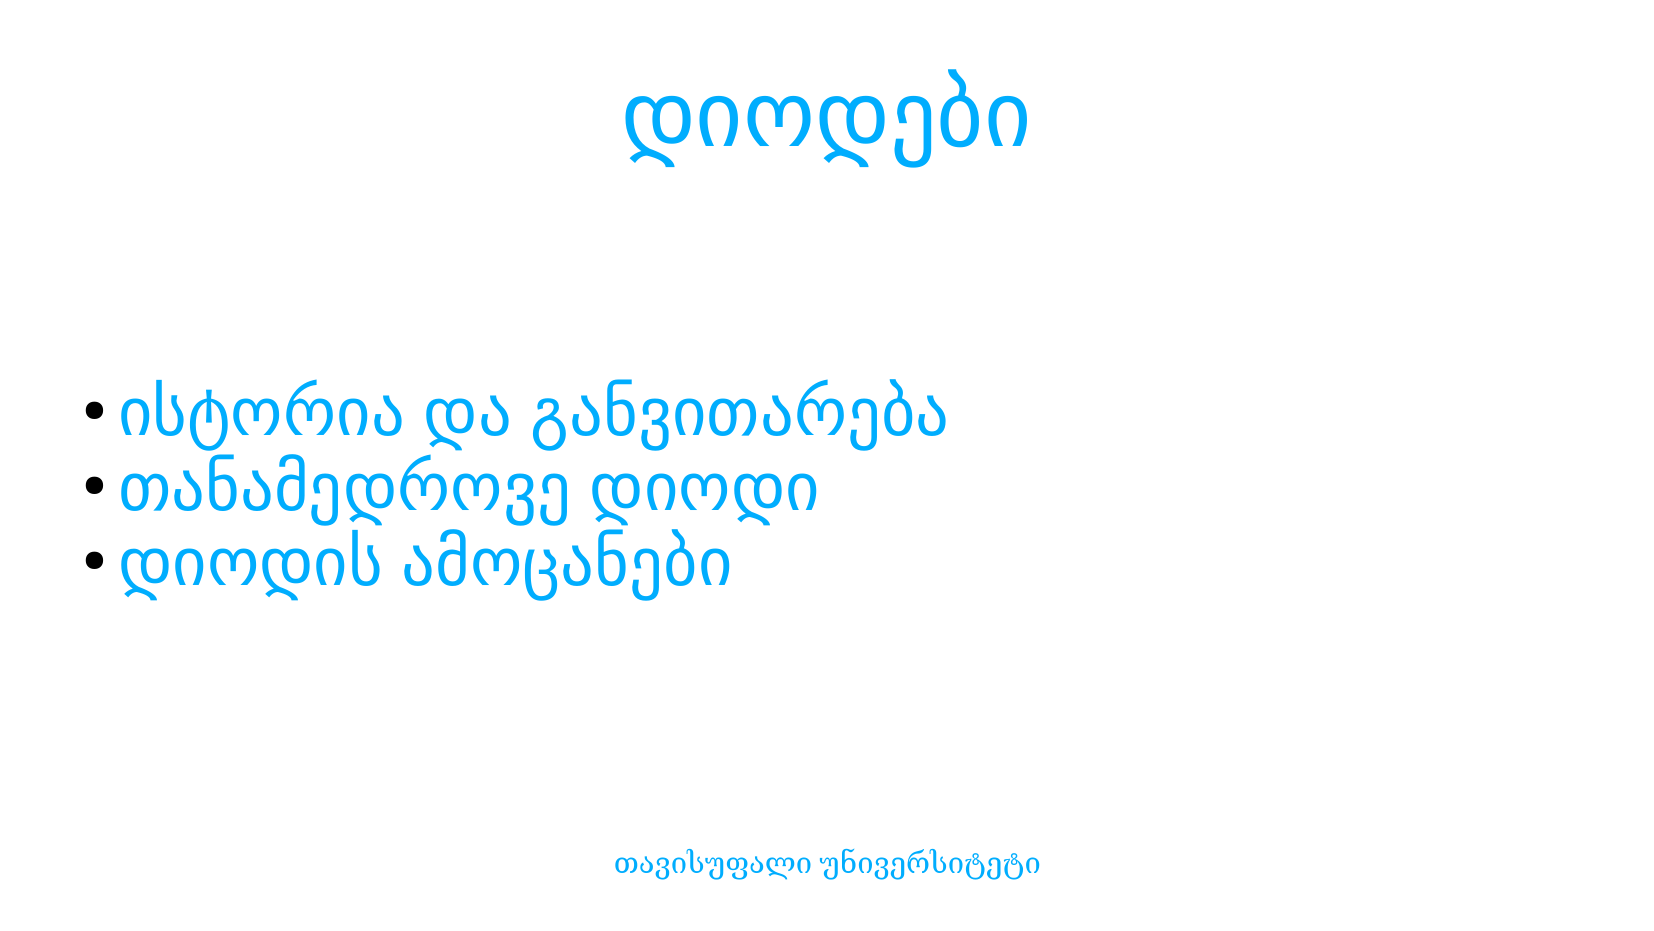

# დიოდები
ისტორია და განვითარება
თანამედროვე დიოდი
დიოდის ამოცანები